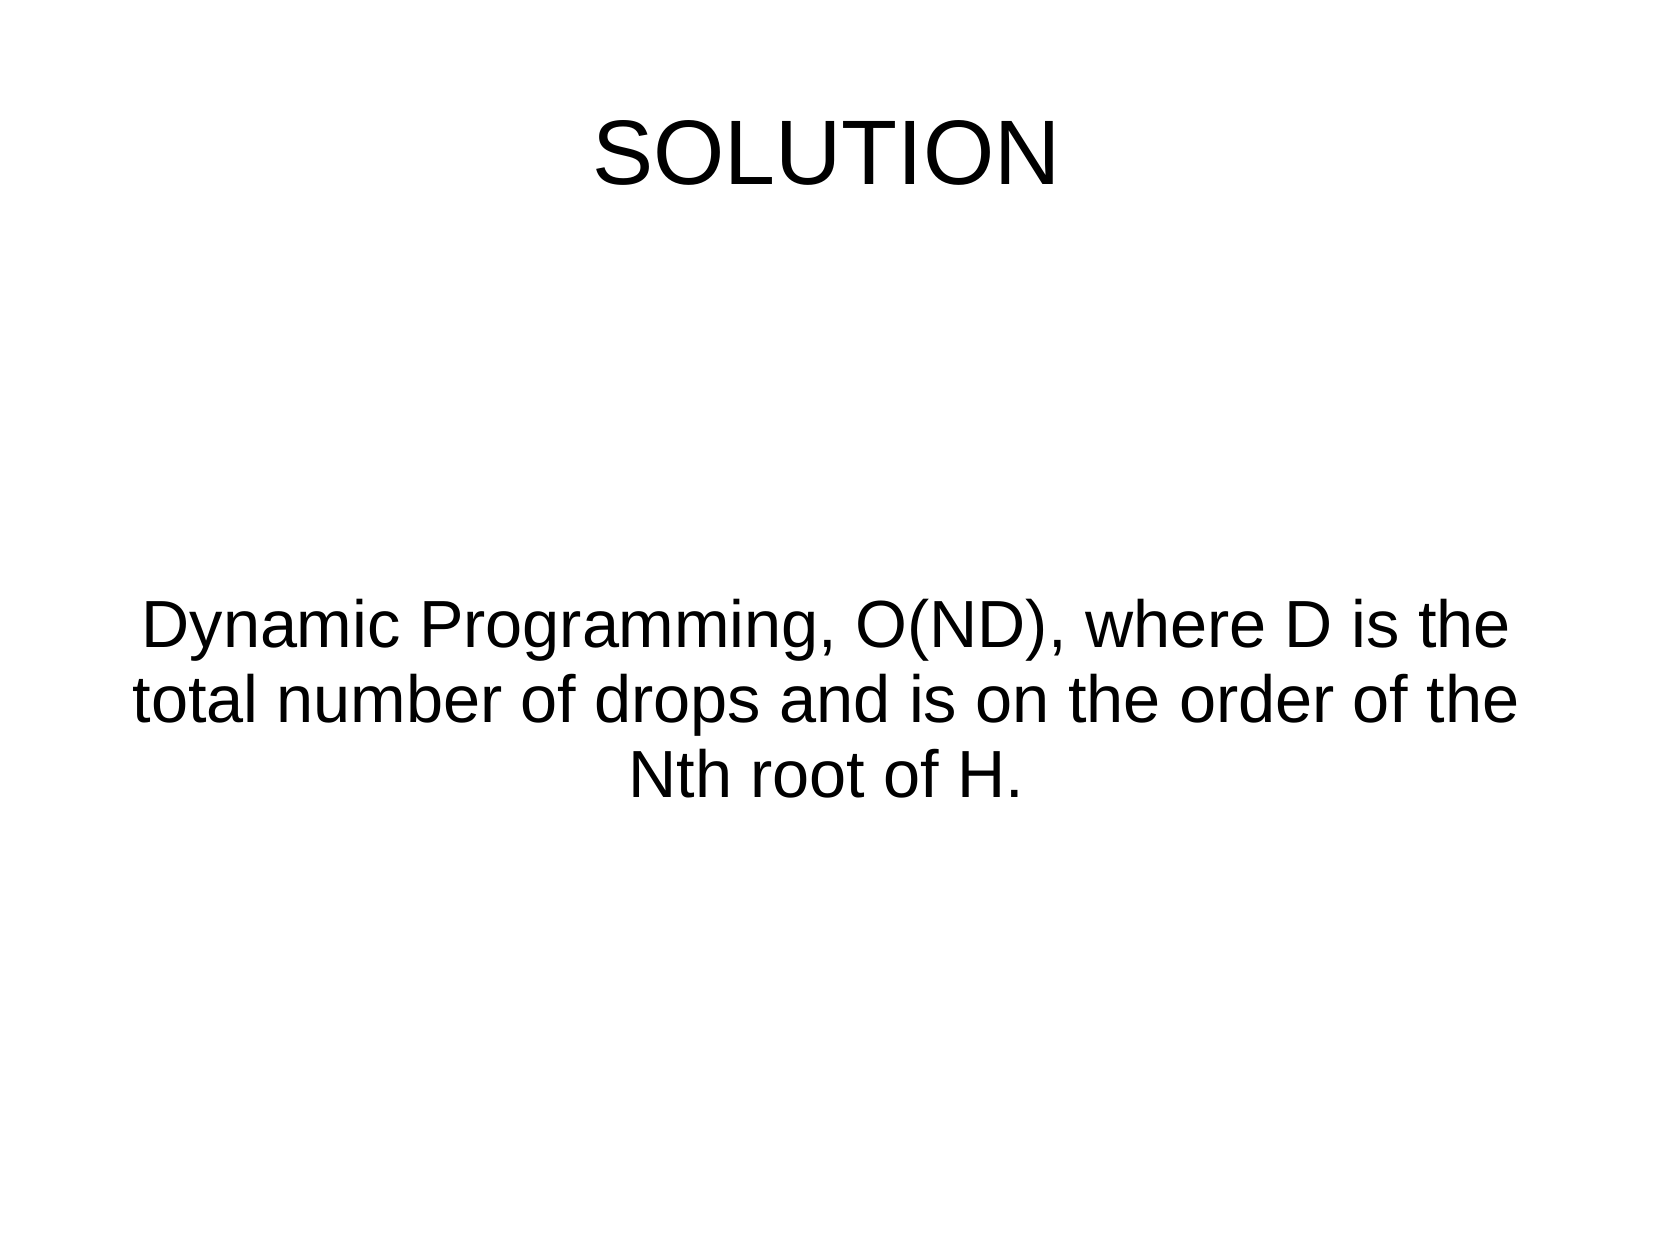

# SOLUTION
Dynamic Programming, O(ND), where D is the total number of drops and is on the order of the Nth root of H.